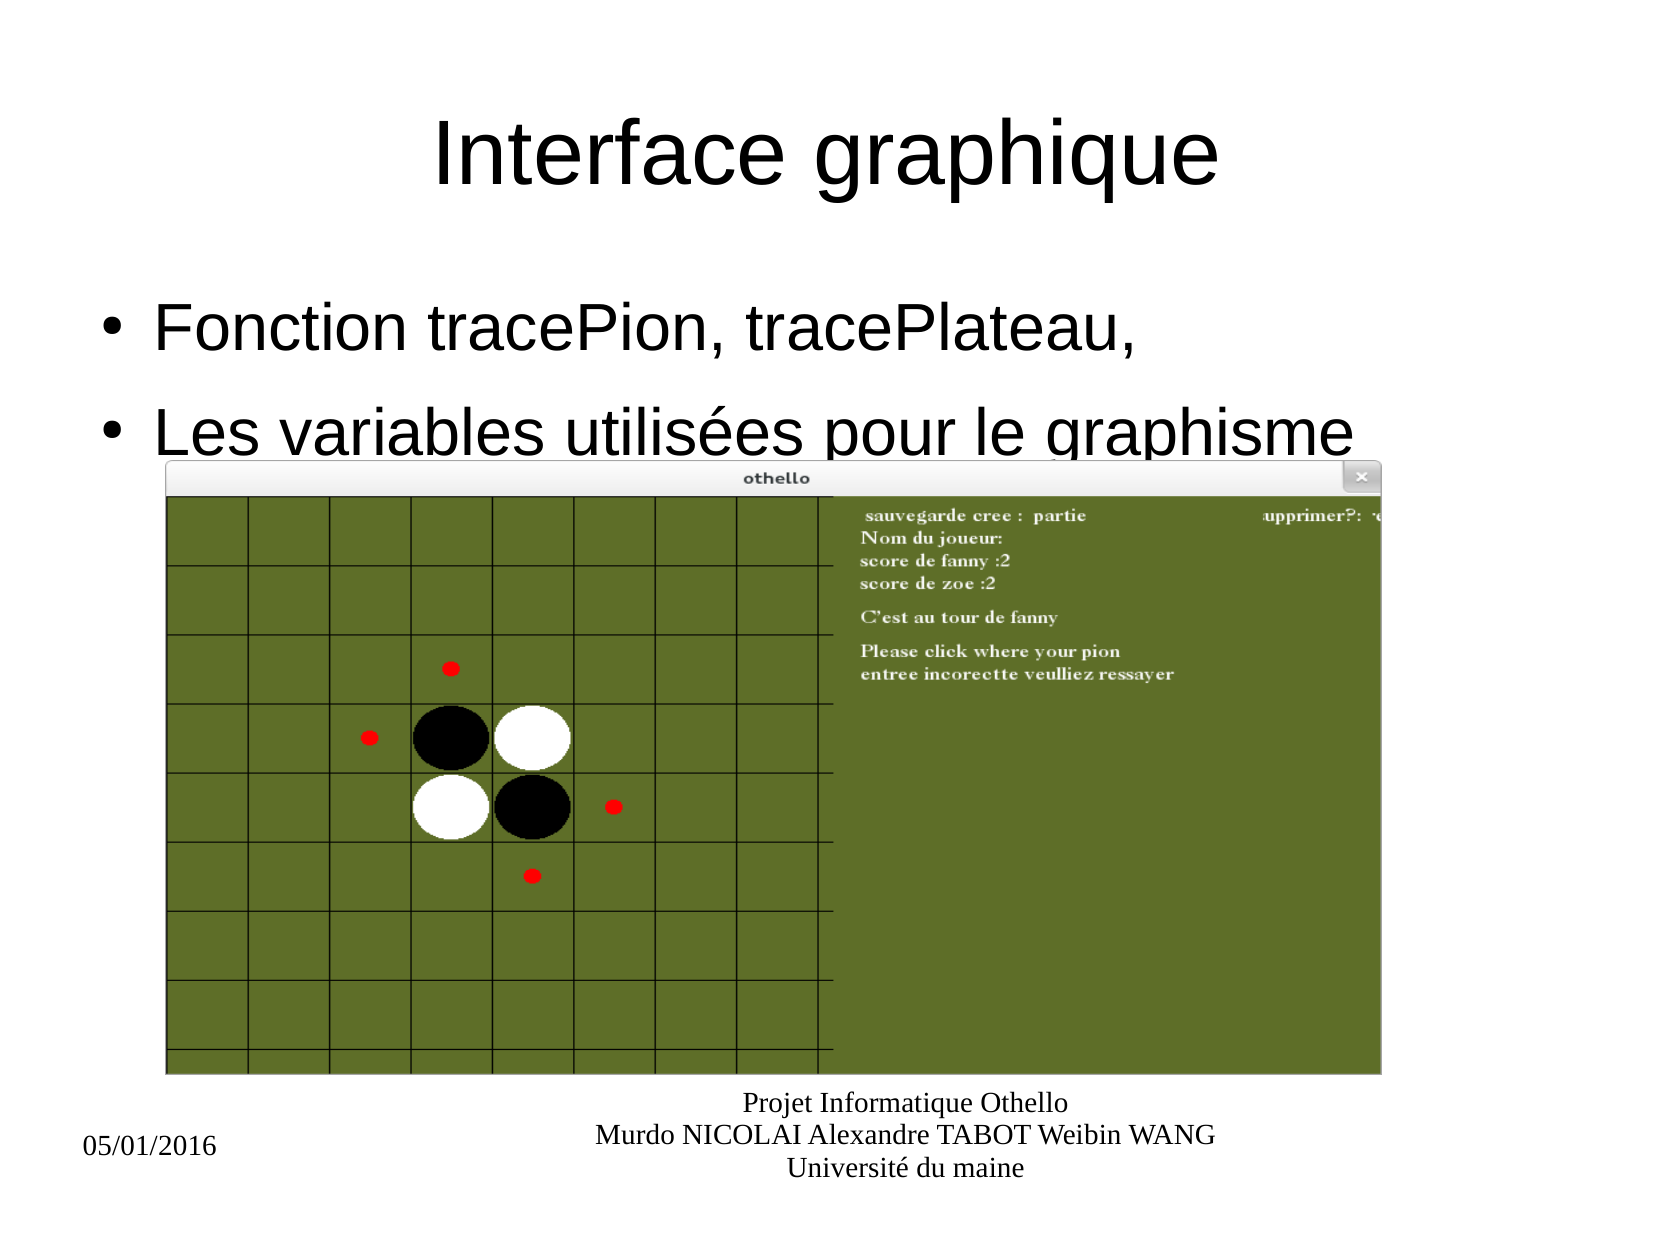

# Interface graphique
Fonction tracePion, tracePlateau,
Les variables utilisées pour le graphisme